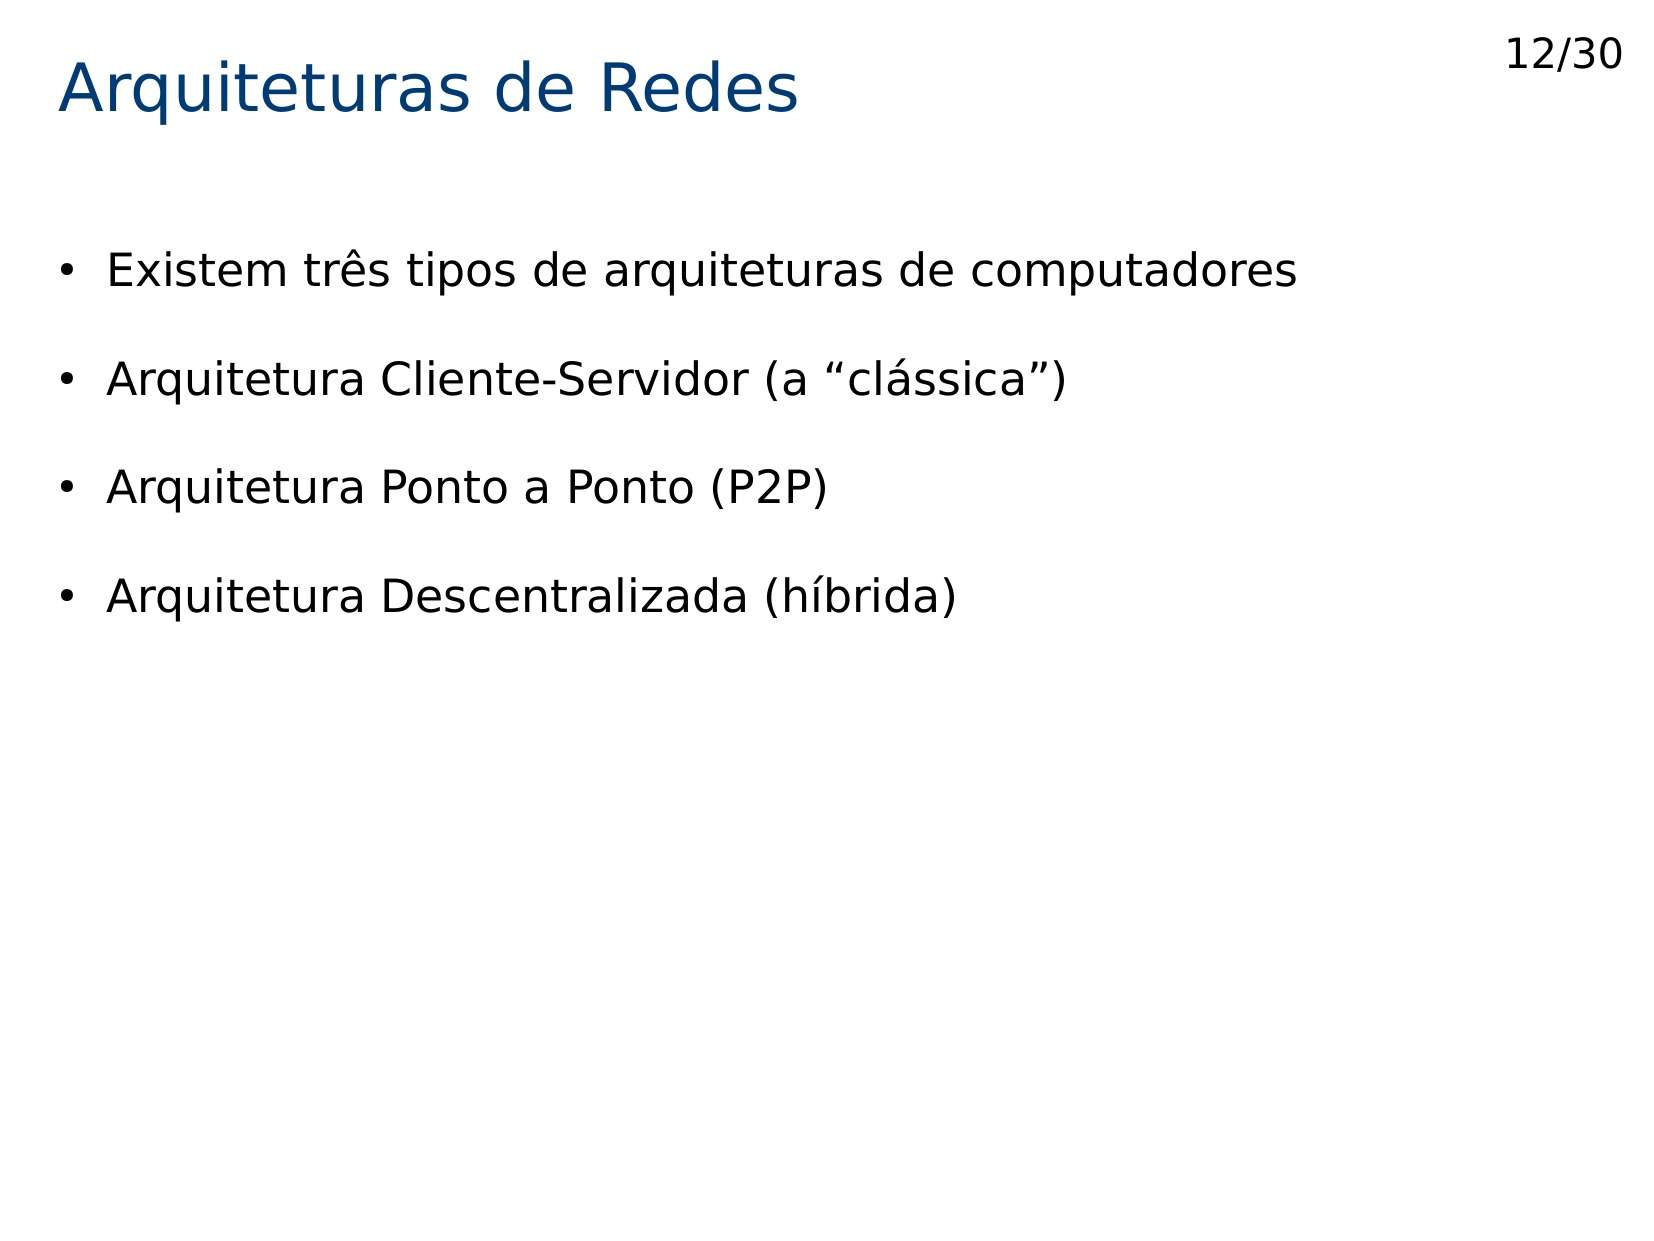

# Arquiteturas de Redes
12
Existem três tipos de arquiteturas de computadores
Arquitetura Cliente-Servidor (a “clássica”)
Arquitetura Ponto a Ponto (P2P)
Arquitetura Descentralizada (híbrida)